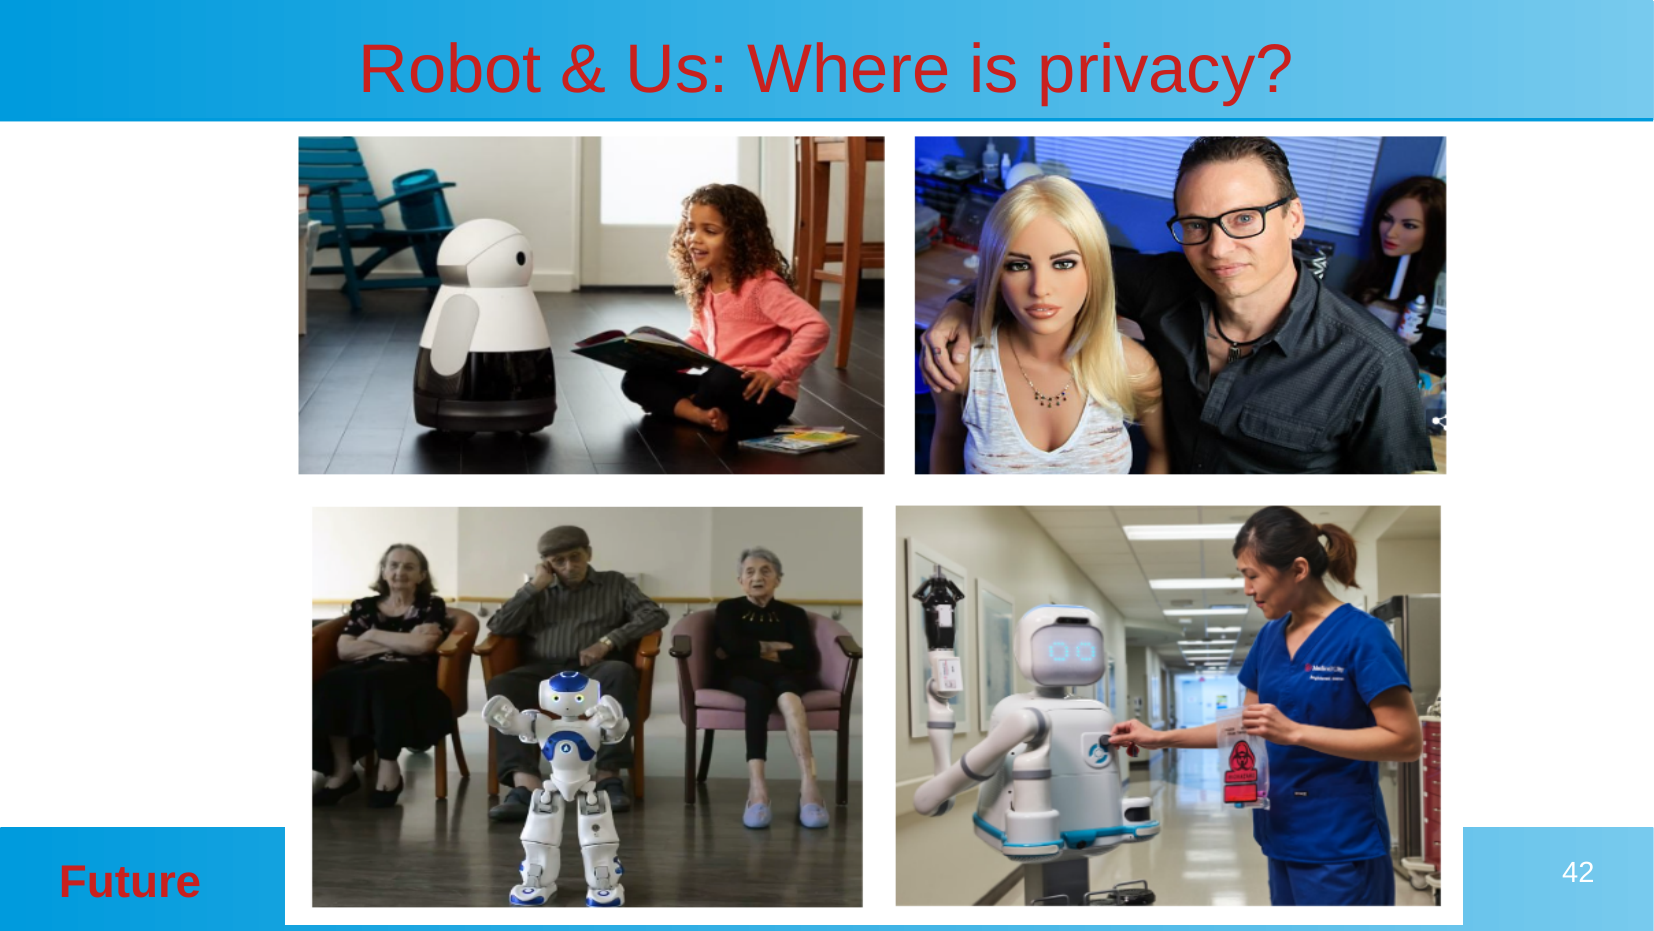

# Robot & Us: Where is privacy?
42